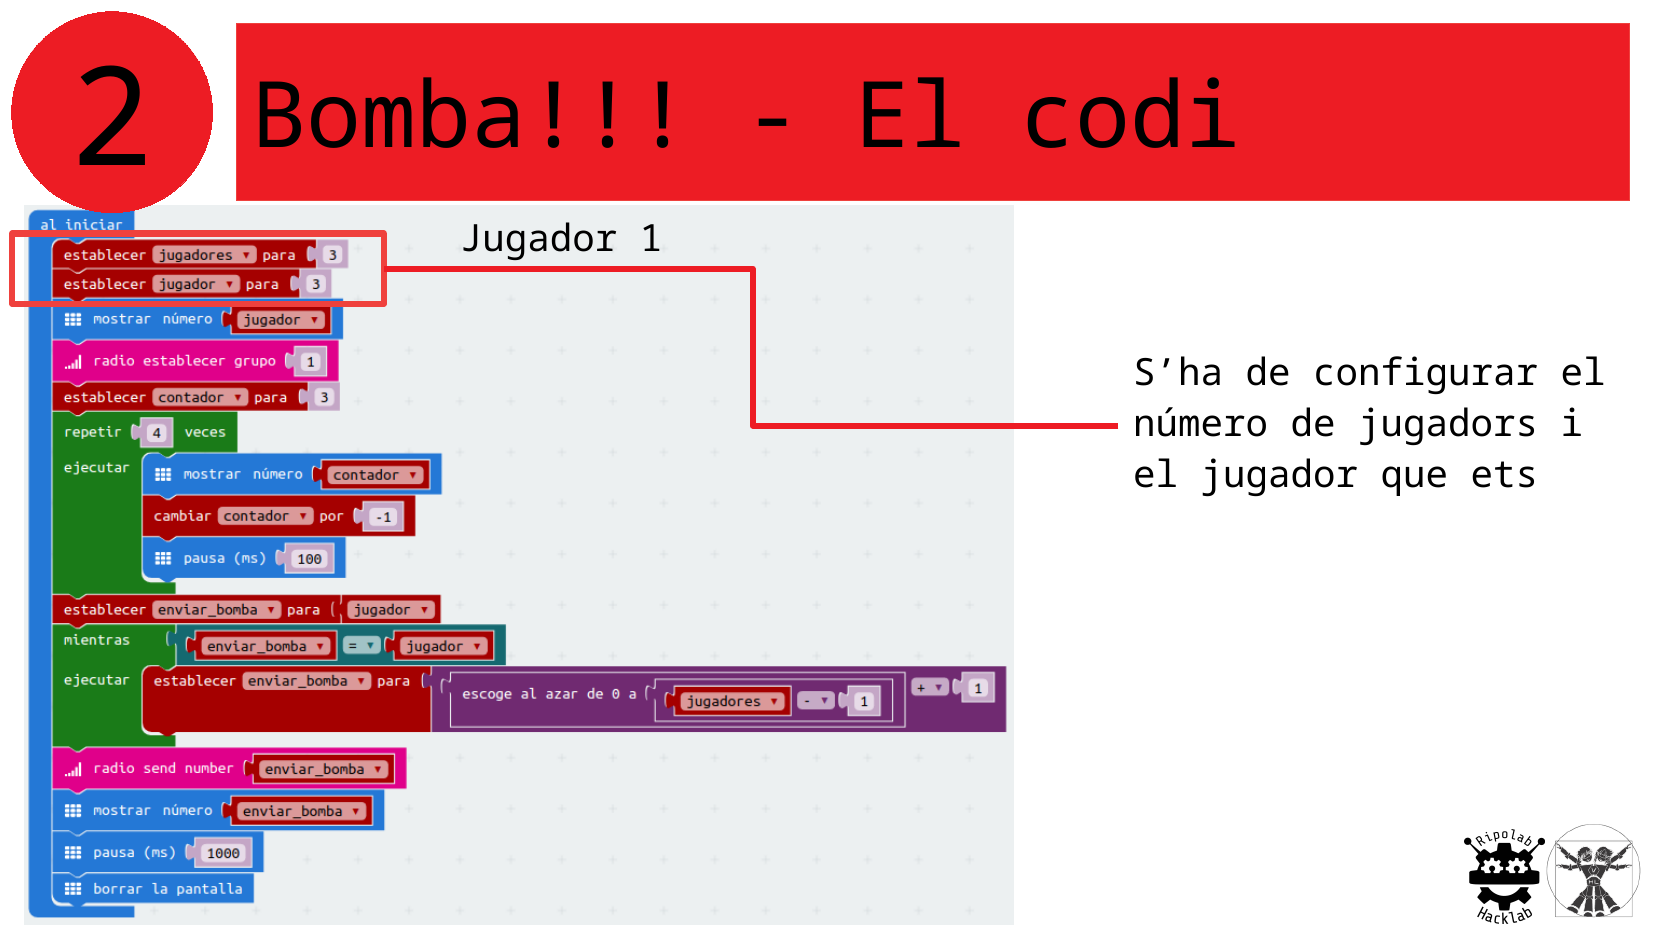

Jugador 1
2
Bomba!!! - El codi
Jugador 1
S’ha de configurar el número de jugadors i el jugador que ets